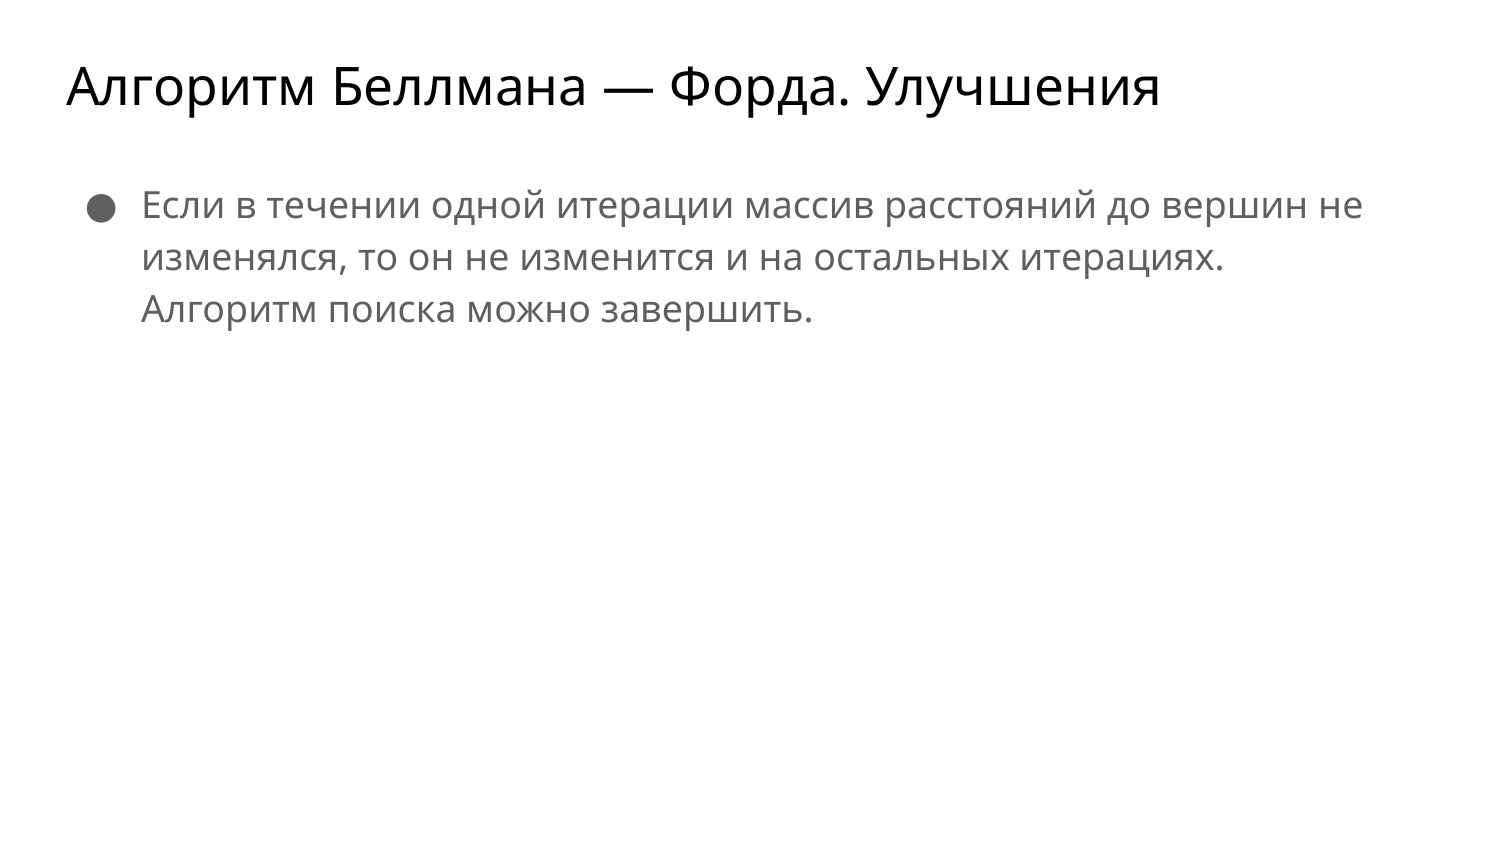

# Алгоритм Беллмана — Форда. Улучшения
Если в течении одной итерации массив расстояний до вершин не изменялся, то он не изменится и на остальных итерациях.
Алгоритм поиска можно завершить.